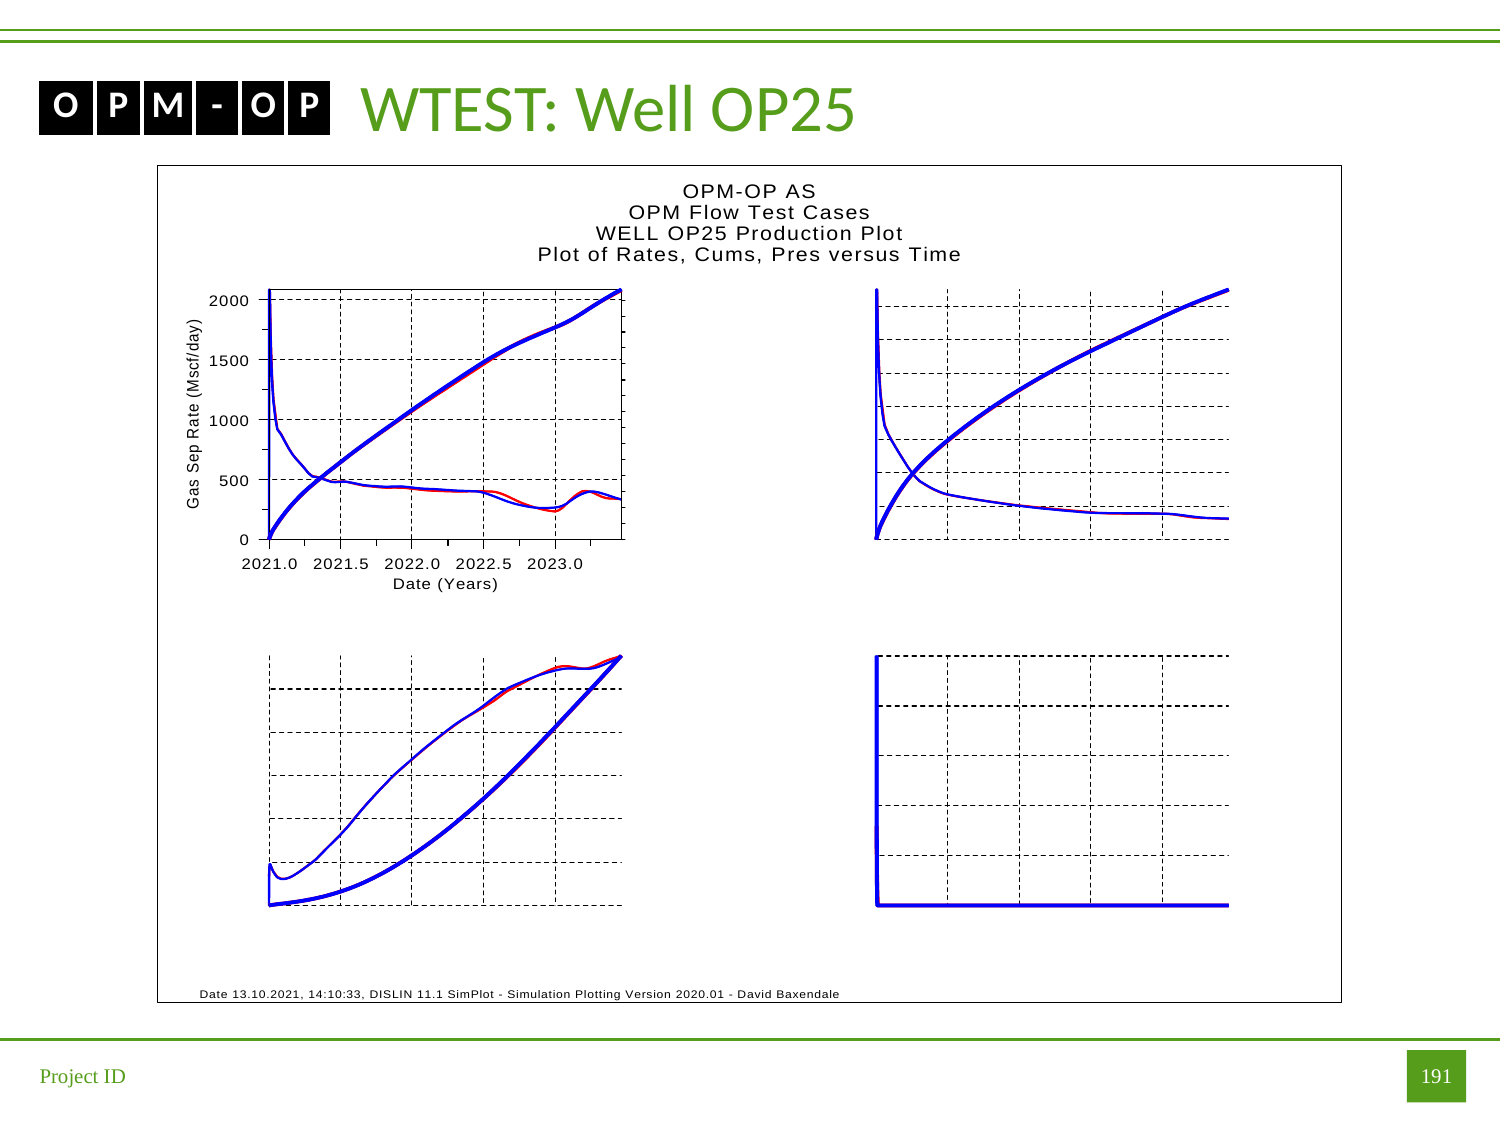

# WTEST: well OP25
Project ID
191